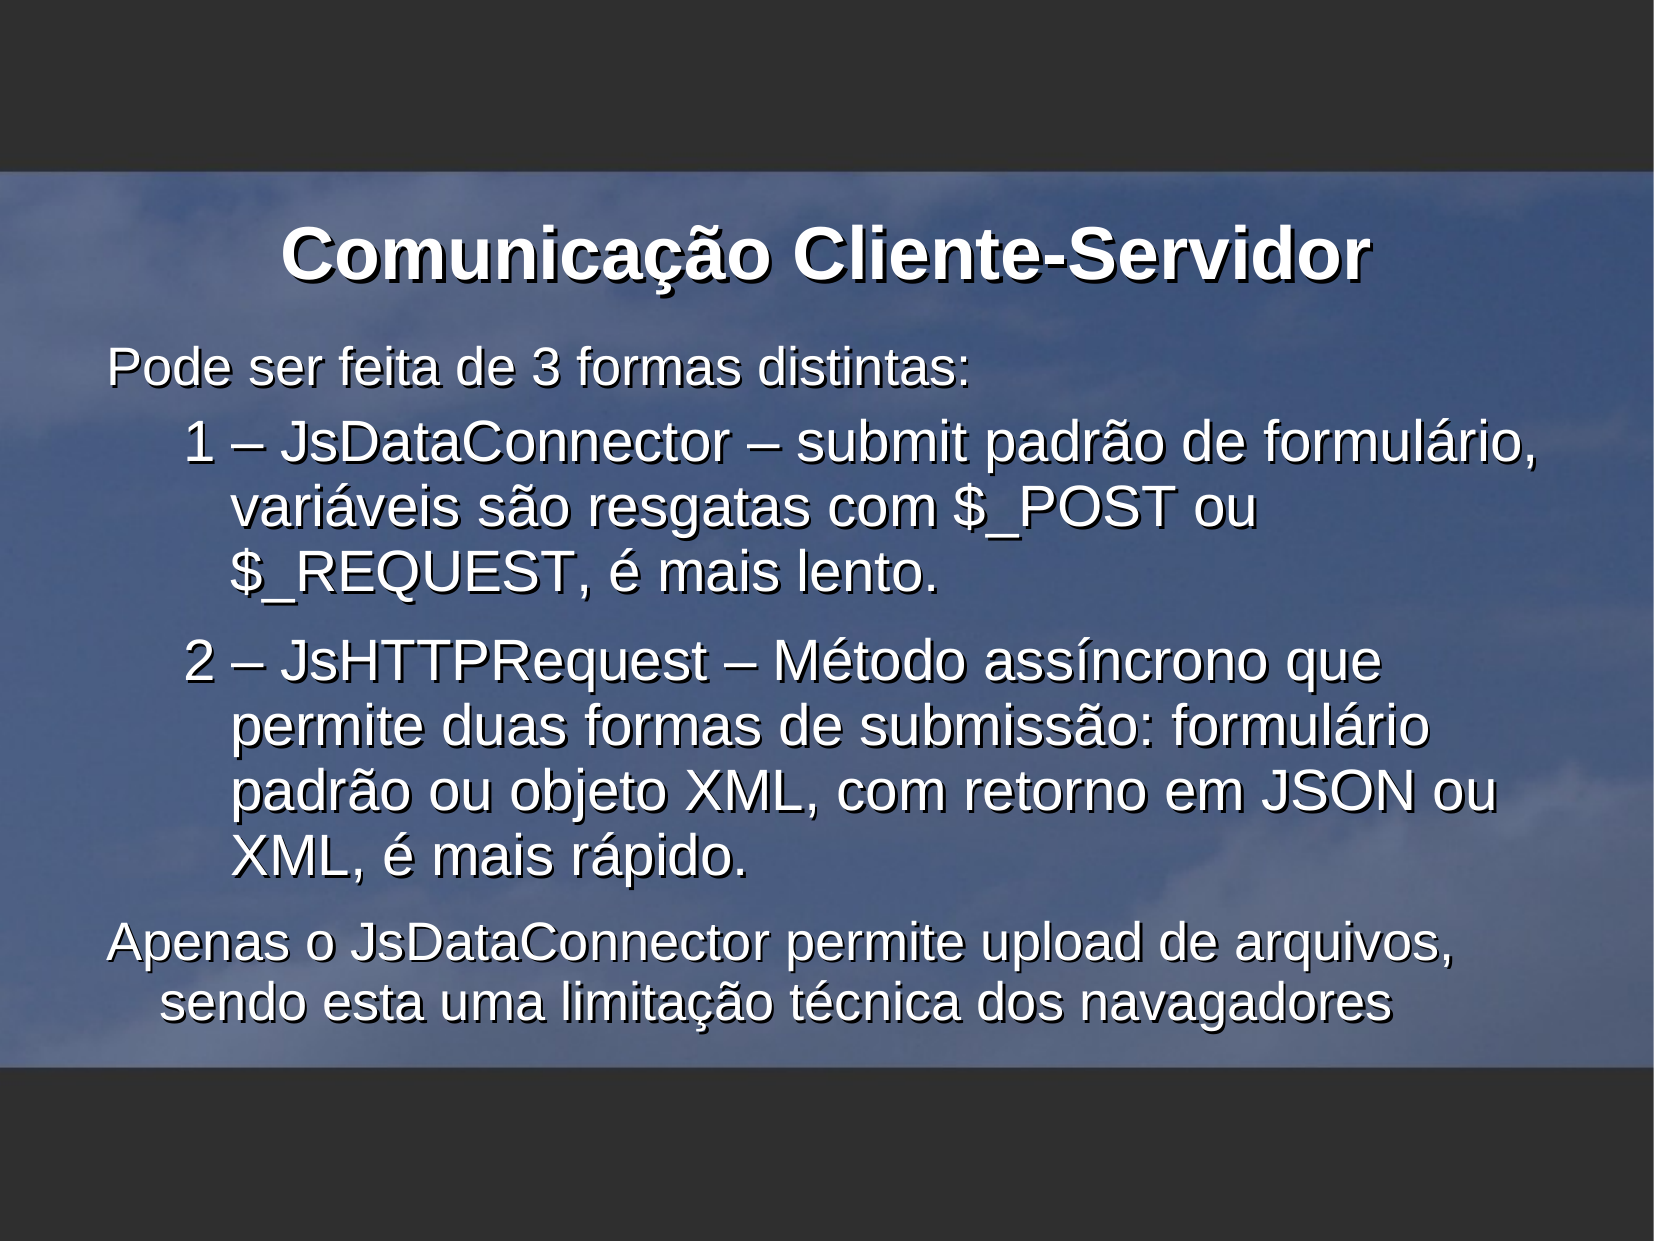

# Comunicação Cliente-Servidor
Pode ser feita de 3 formas distintas:
1 – JsDataConnector – submit padrão de formulário, variáveis são resgatas com $_POST ou $_REQUEST, é mais lento.
2 – JsHTTPRequest – Método assíncrono que permite duas formas de submissão: formulário padrão ou objeto XML, com retorno em JSON ou XML, é mais rápido.
Apenas o JsDataConnector permite upload de arquivos, sendo esta uma limitação técnica dos navagadores